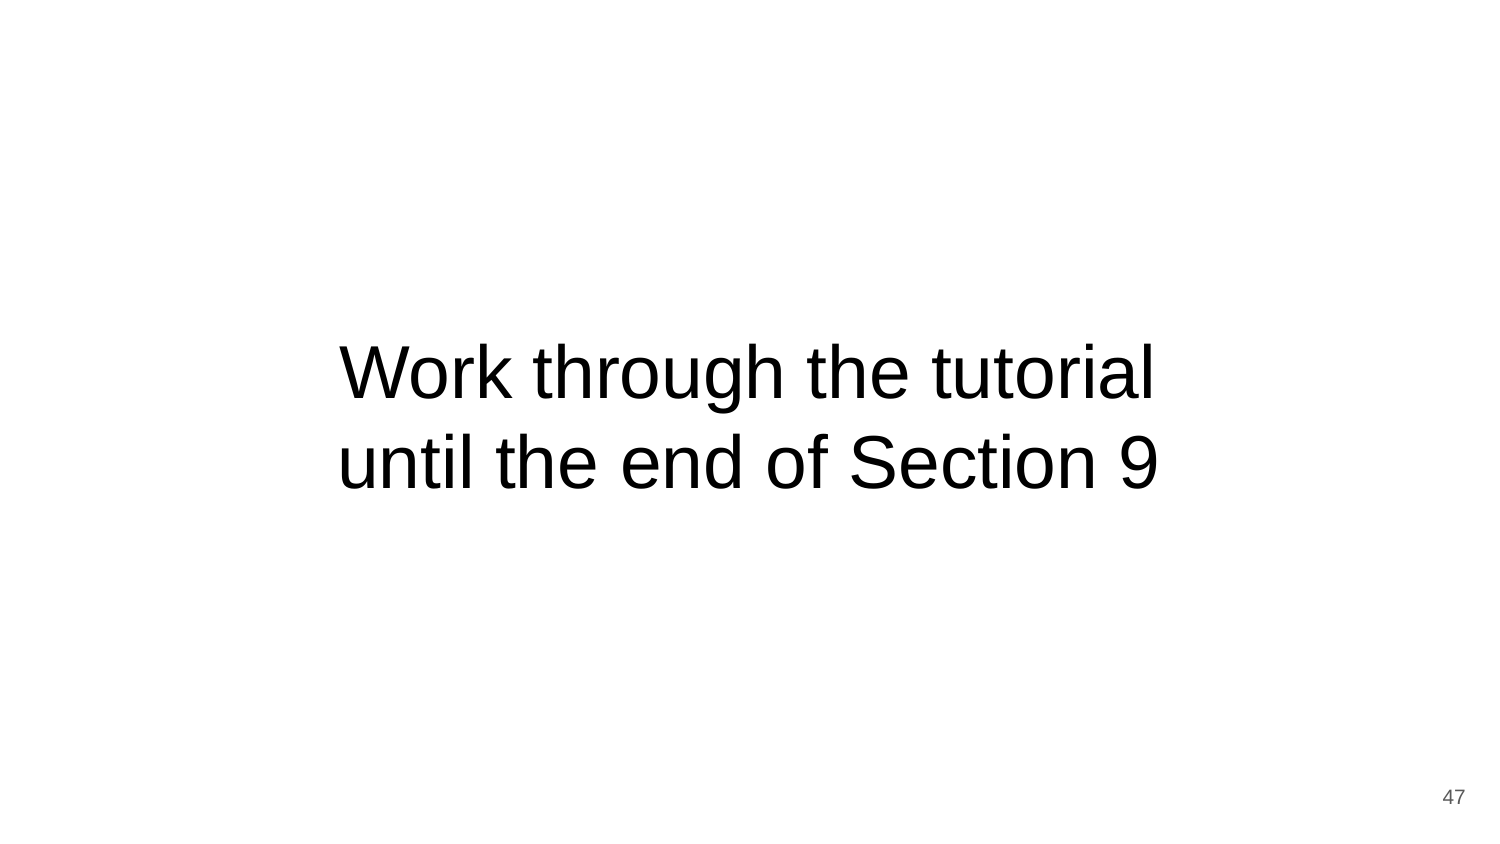

# Work through the tutorial until the end of Section 9